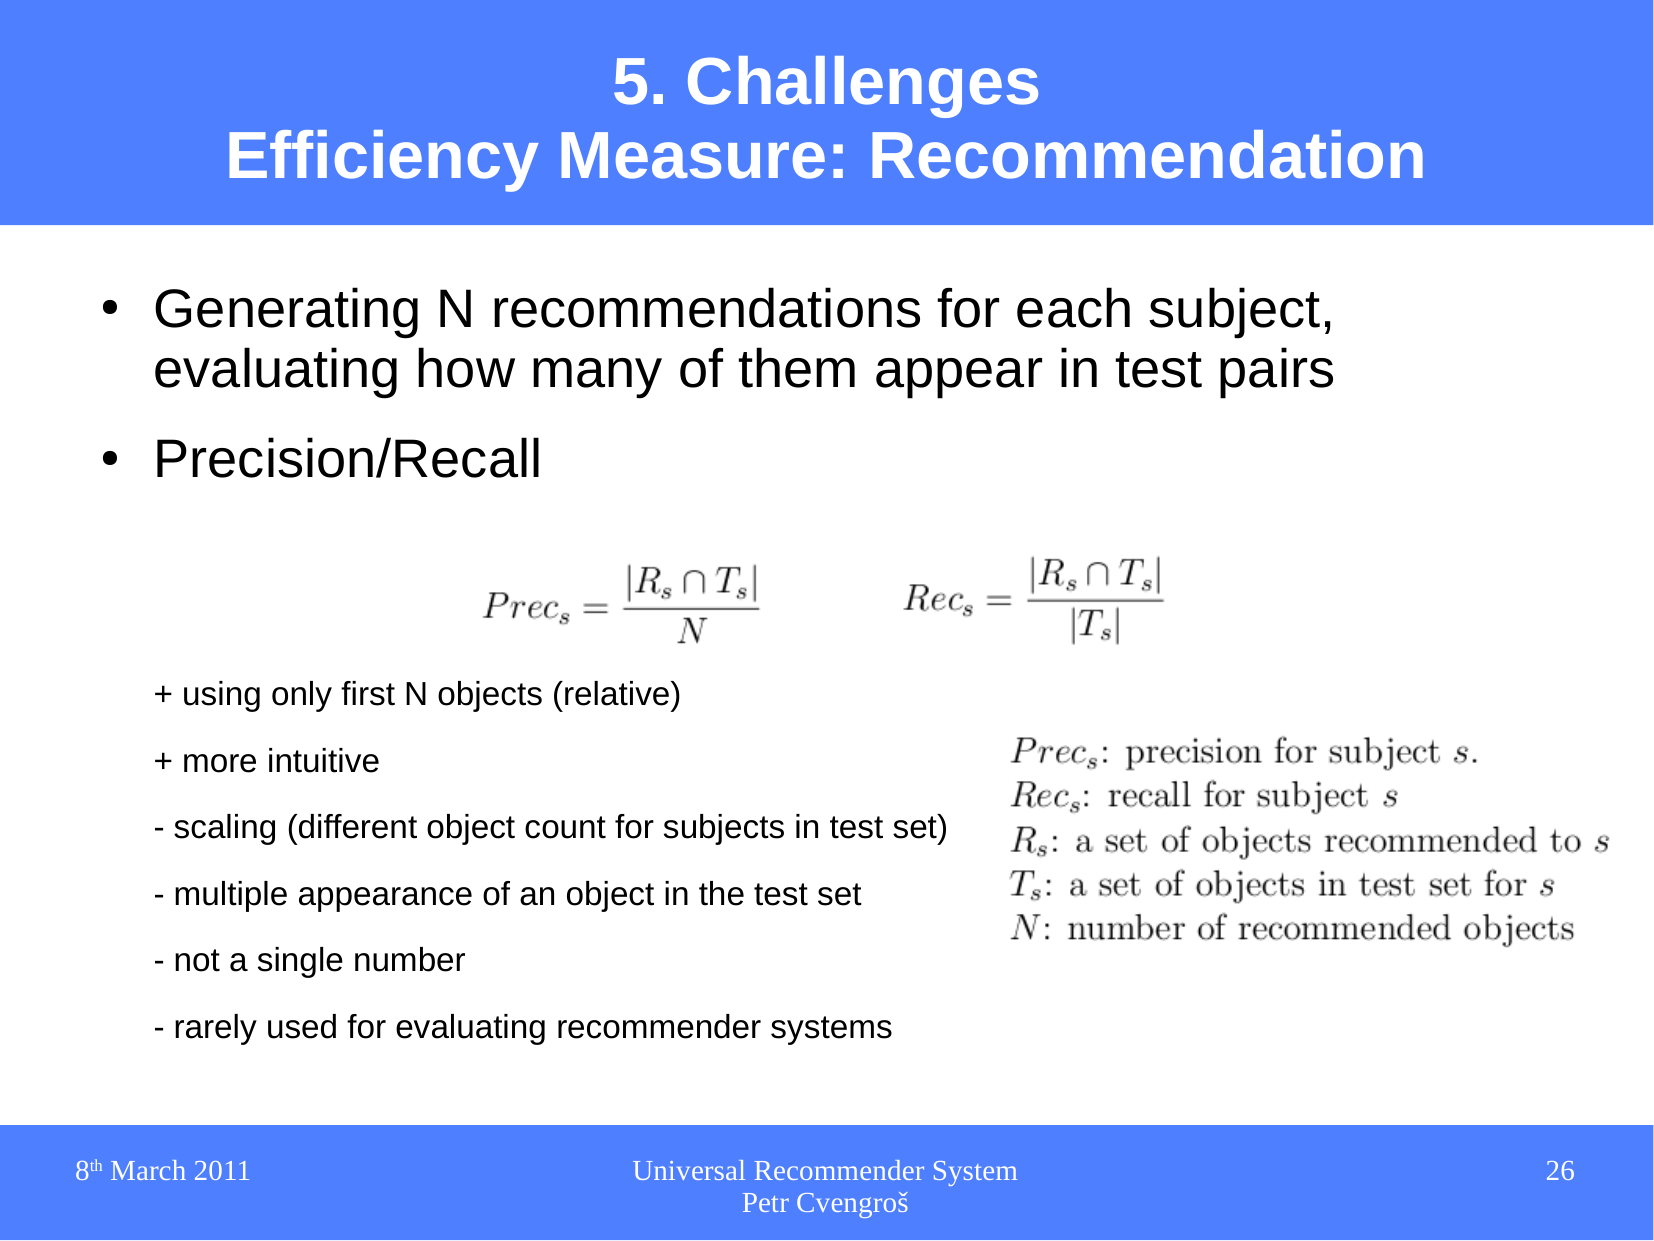

# 5. Challenges Efficiency Measure: Recommendation
Generating N recommendations for each subject, evaluating how many of them appear in test pairs
Precision/Recall
+ using only first N objects (relative)
+ more intuitive
- scaling (different object count for subjects in test set)
- multiple appearance of an object in the test set
- not a single number
- rarely used for evaluating recommender systems
26